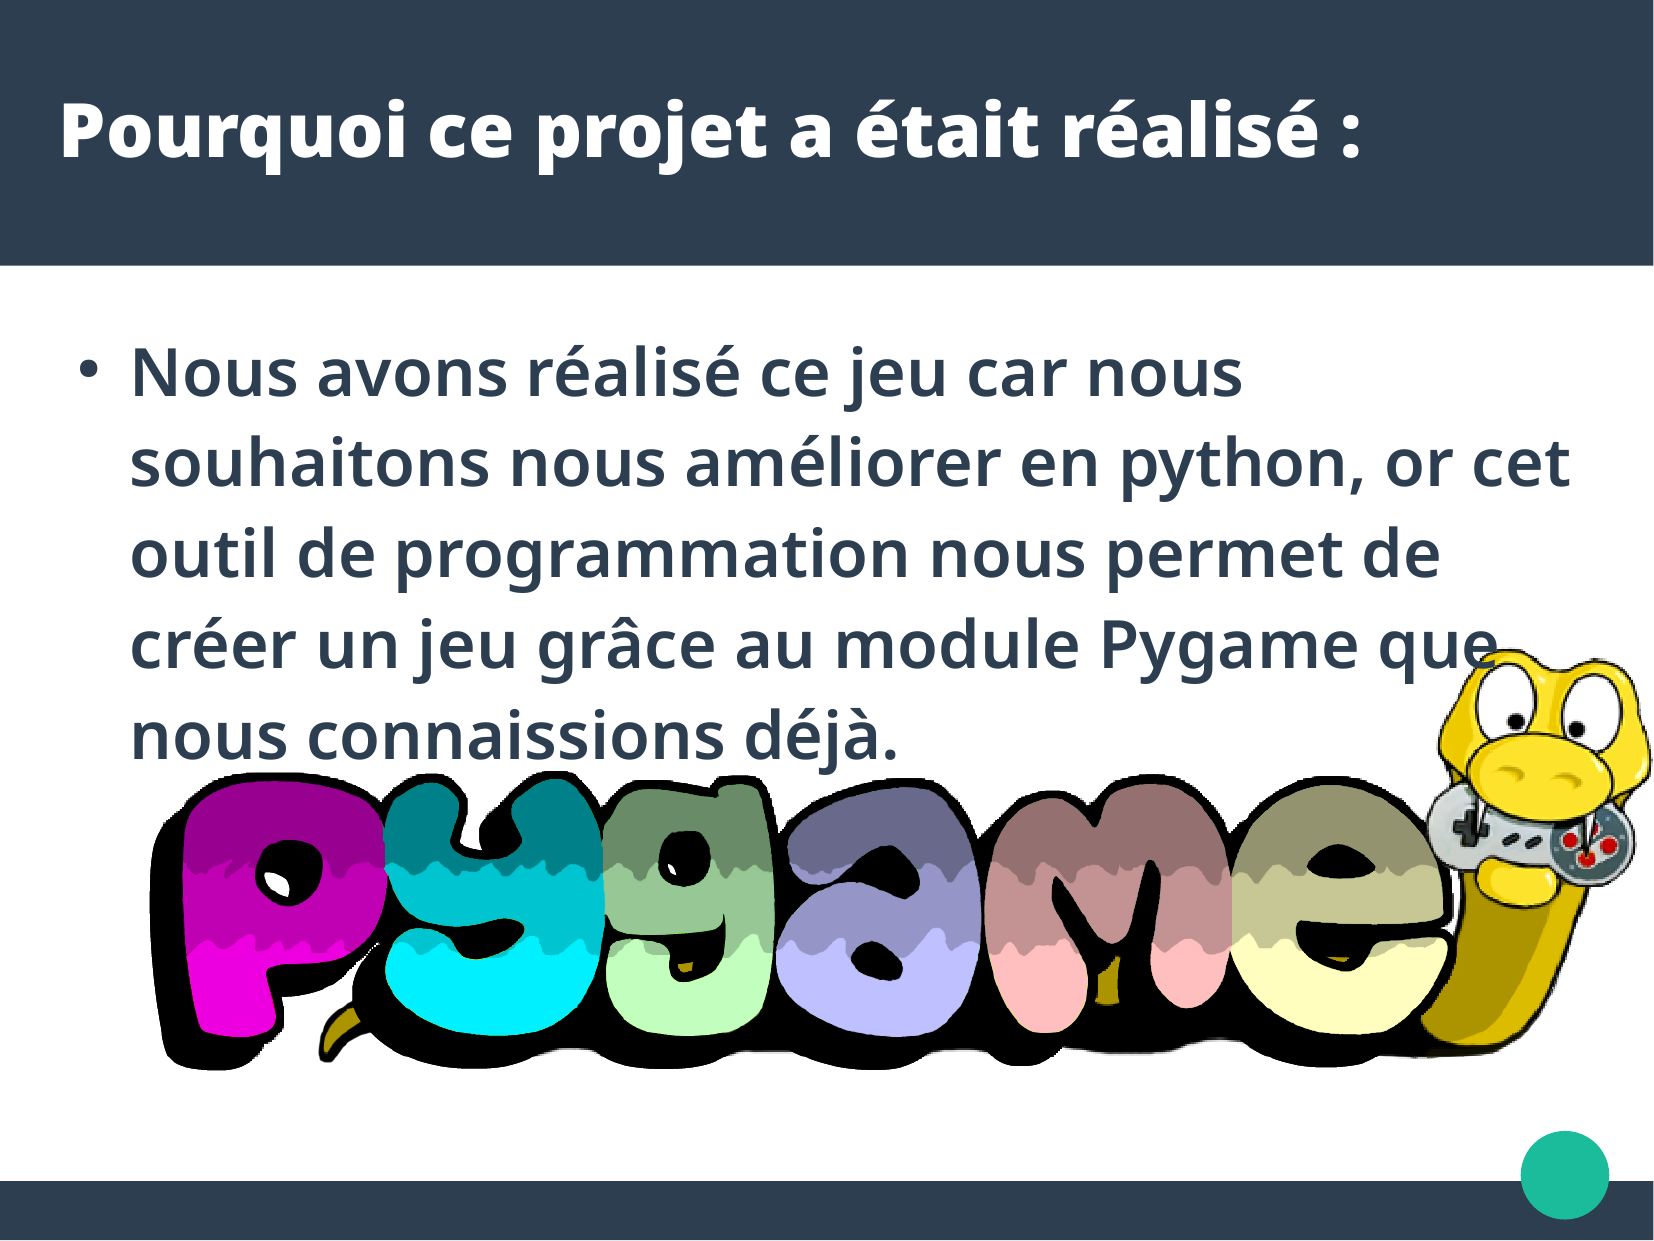

# Pourquoi ce projet a était réalisé :
Nous avons réalisé ce jeu car nous souhaitons nous améliorer en python, or cet outil de programmation nous permet de créer un jeu grâce au module Pygame que nous connaissions déjà.